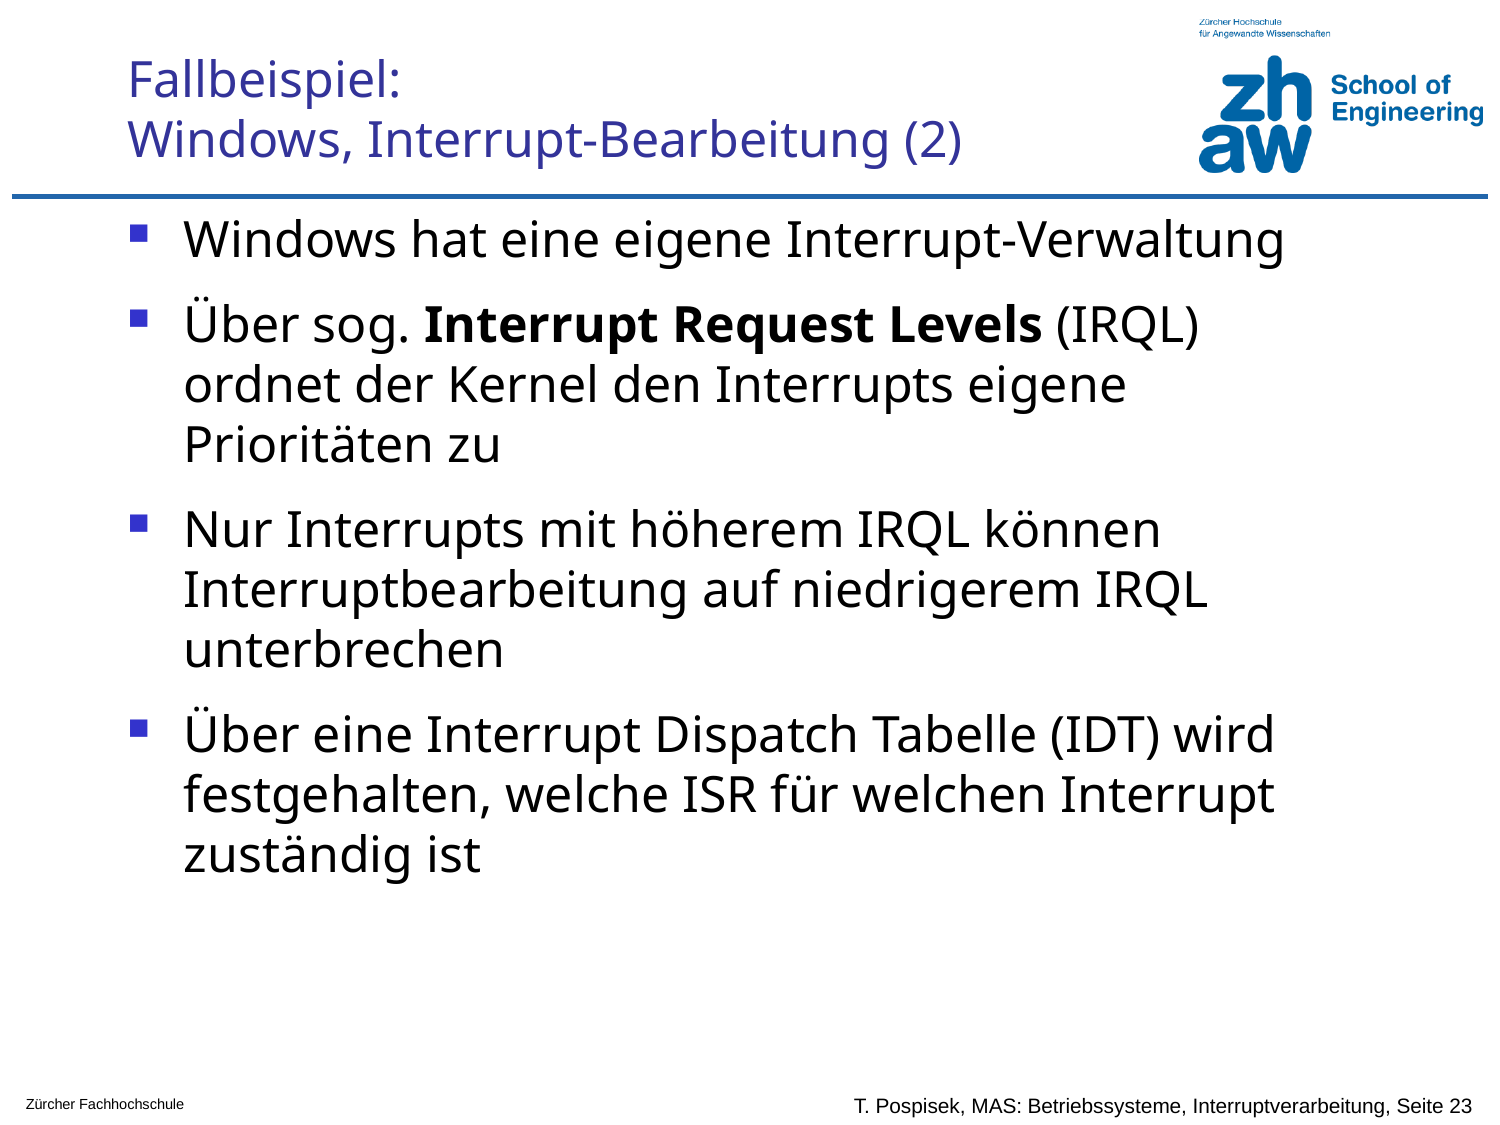

# Fallbeispiel: Windows, Interrupt-Bearbeitung (2)
Windows hat eine eigene Interrupt-Verwaltung
Über sog. Interrupt Request Levels (IRQL) ordnet der Kernel den Interrupts eigene Prioritäten zu
Nur Interrupts mit höherem IRQL können Interruptbearbeitung auf niedrigerem IRQL unterbrechen
Über eine Interrupt Dispatch Tabelle (IDT) wird festgehalten, welche ISR für welchen Interrupt zuständig ist